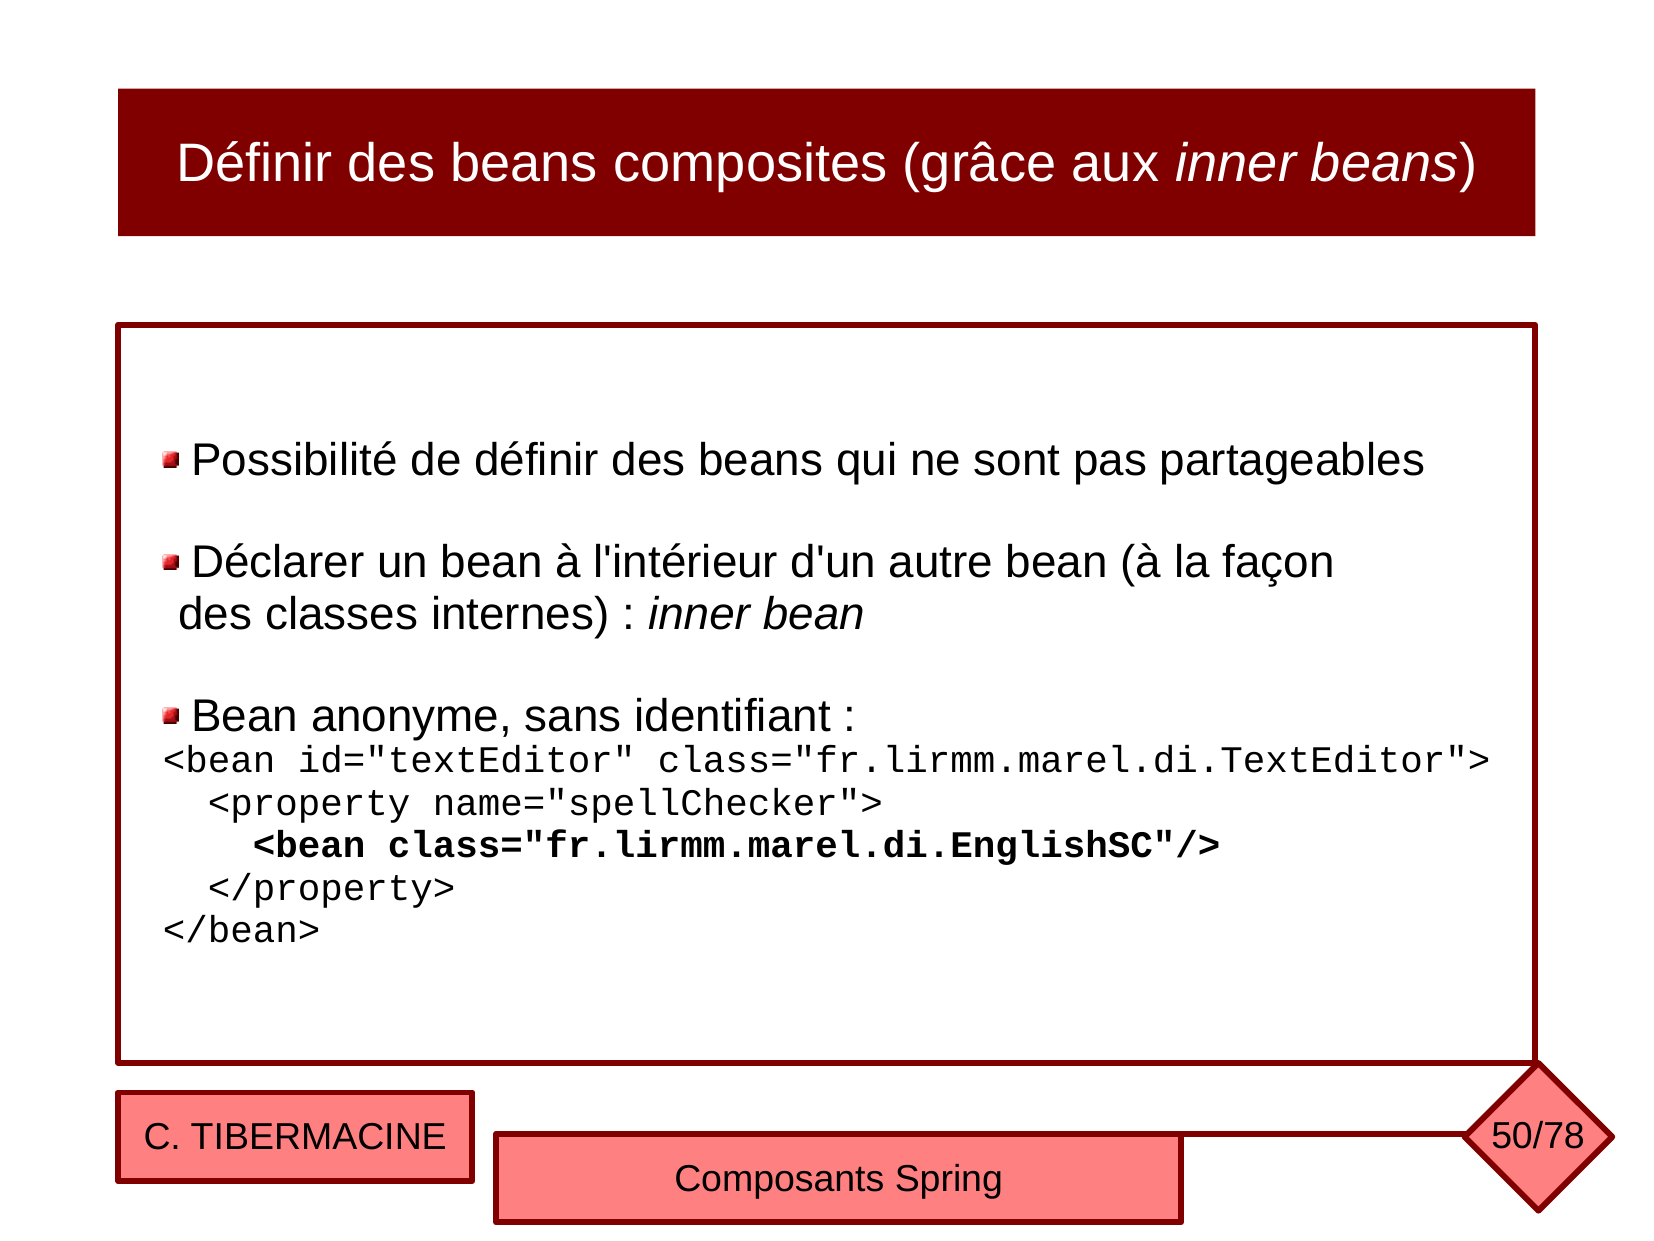

Définir des beans composites (grâce aux inner beans)
 Possibilité de définir des beans qui ne sont pas partageables
 Déclarer un bean à l'intérieur d'un autre bean (à la façon
des classes internes) : inner bean
 Bean anonyme, sans identifiant :
<bean id="textEditor" class="fr.lirmm.marel.di.TextEditor">
 <property name="spellChecker">
 <bean class="fr.lirmm.marel.di.EnglishSC"/>
 </property>
</bean>
C. TIBERMACINE
Composants Spring